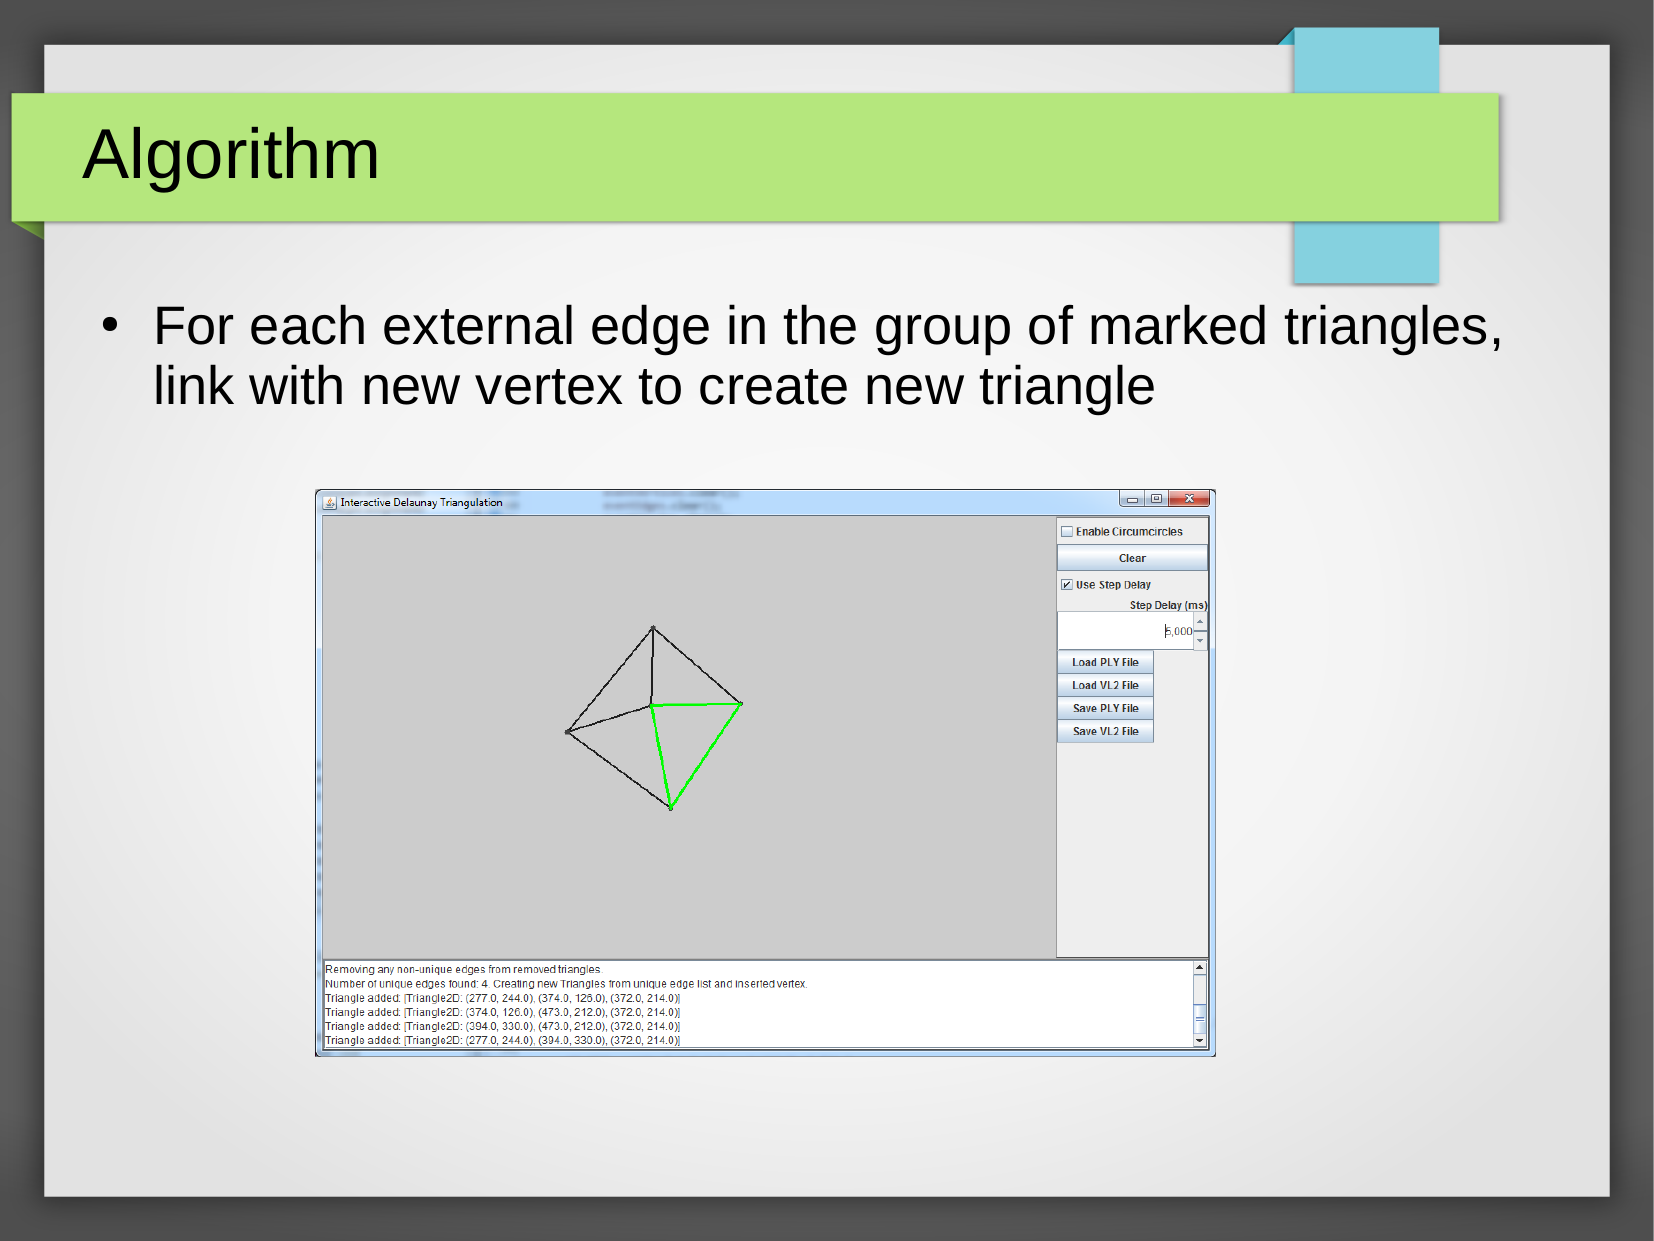

# Algorithm
For each external edge in the group of marked triangles, link with new vertex to create new triangle